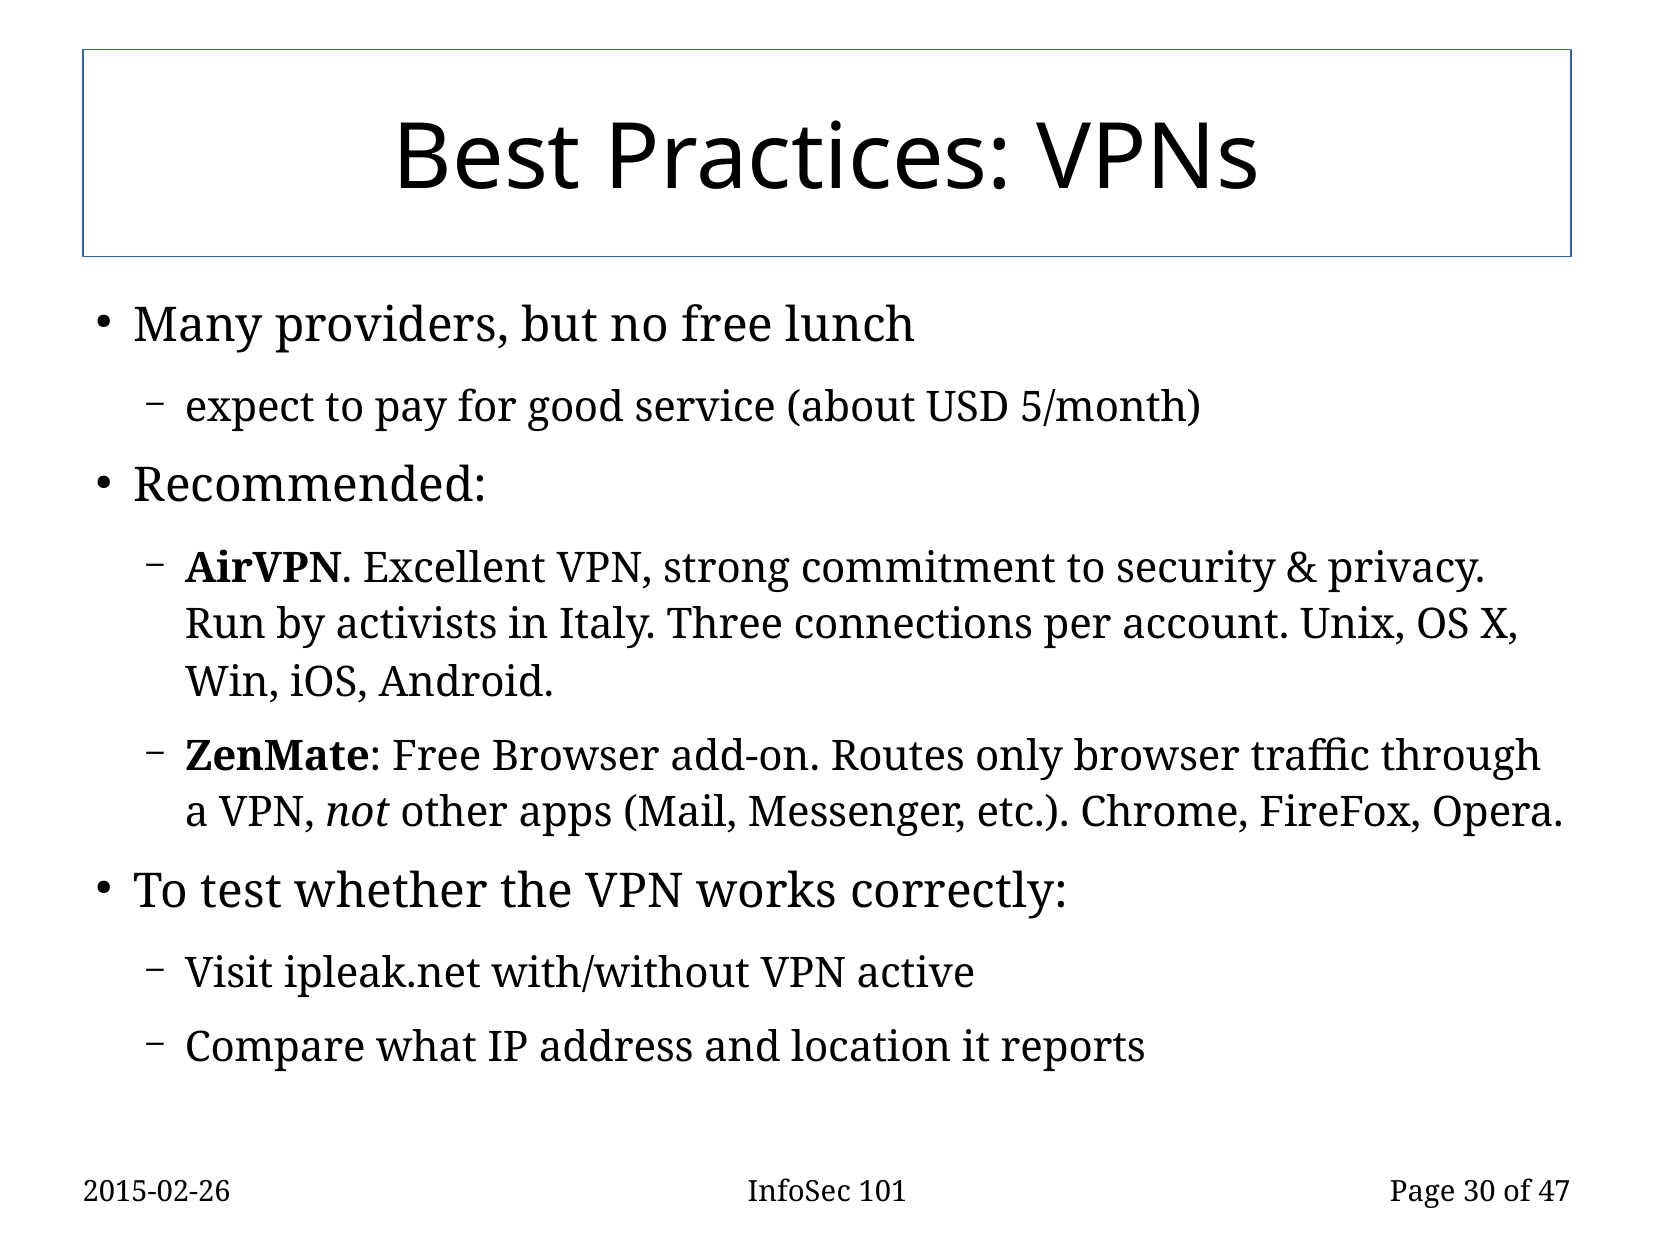

# Best Practices: VPNs
Many providers, but no free lunch
expect to pay for good service (about USD 5/month)
Recommended:
AirVPN. Excellent VPN, strong commitment to security & privacy. Run by activists in Italy. Three connections per account. Unix, OS X, Win, iOS, Android.
ZenMate: Free Browser add-on. Routes only browser traffic through a VPN, not other apps (Mail, Messenger, etc.). Chrome, FireFox, Opera.
To test whether the VPN works correctly:
Visit ipleak.net with/without VPN active
Compare what IP address and location it reports
2015-02-26
InfoSec 101
30